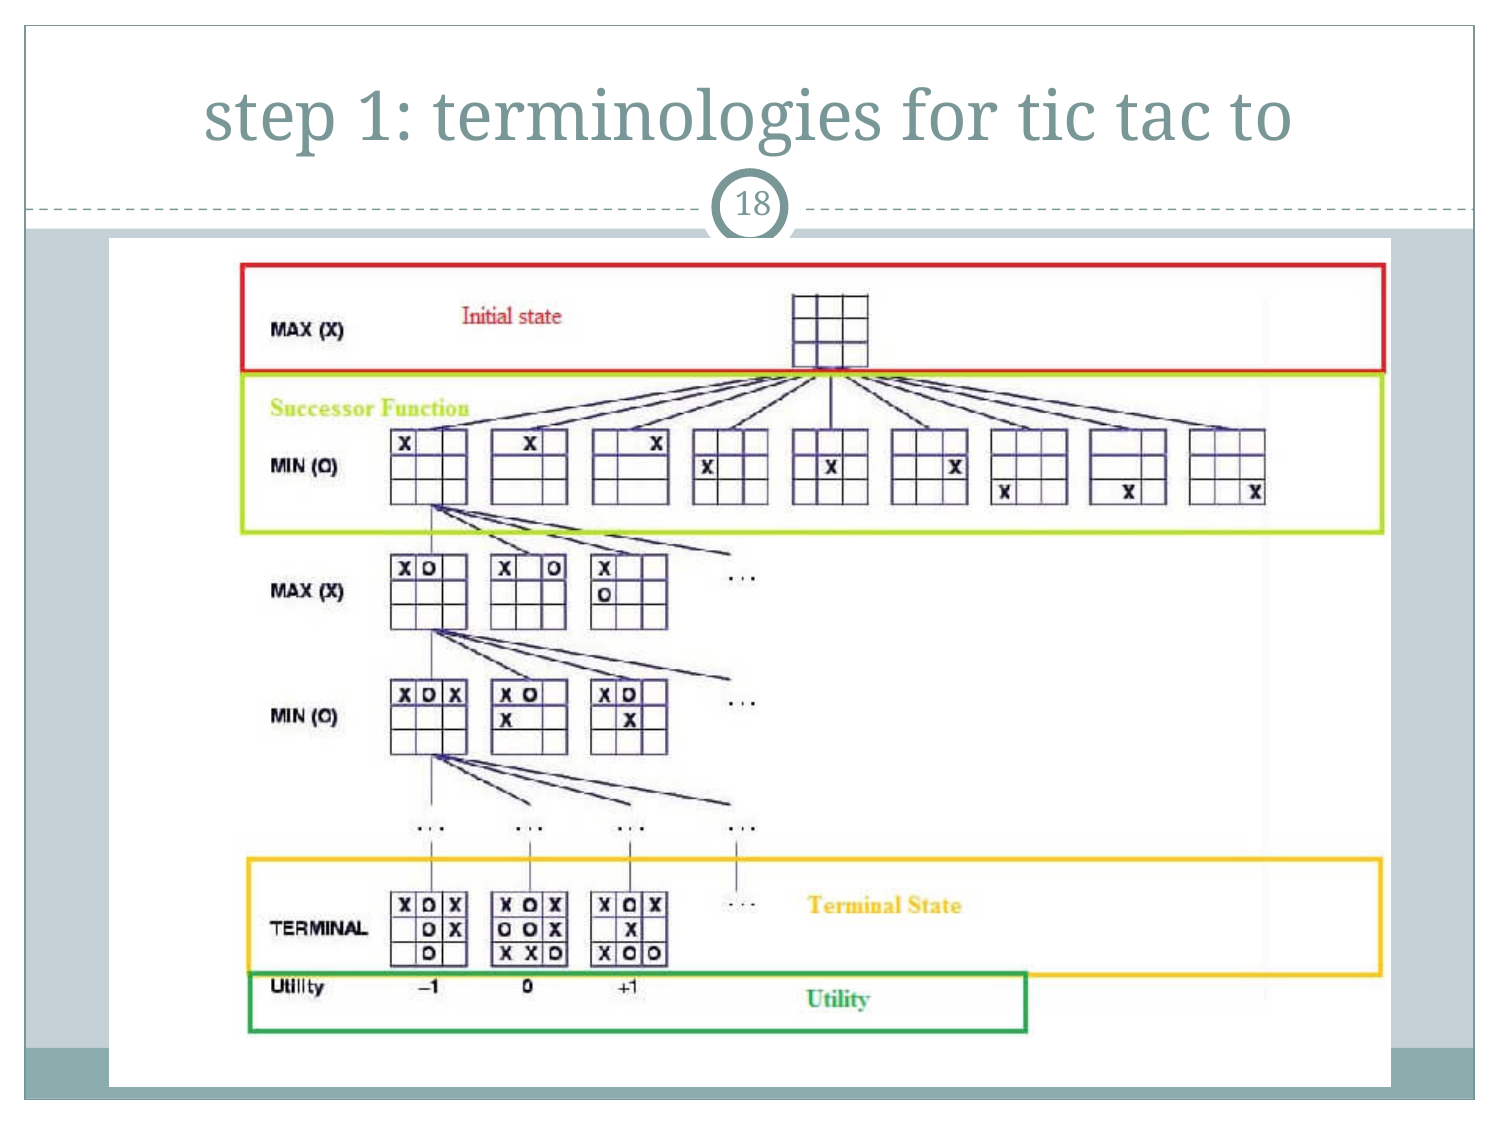

# step 1: terminologies for tic tac to